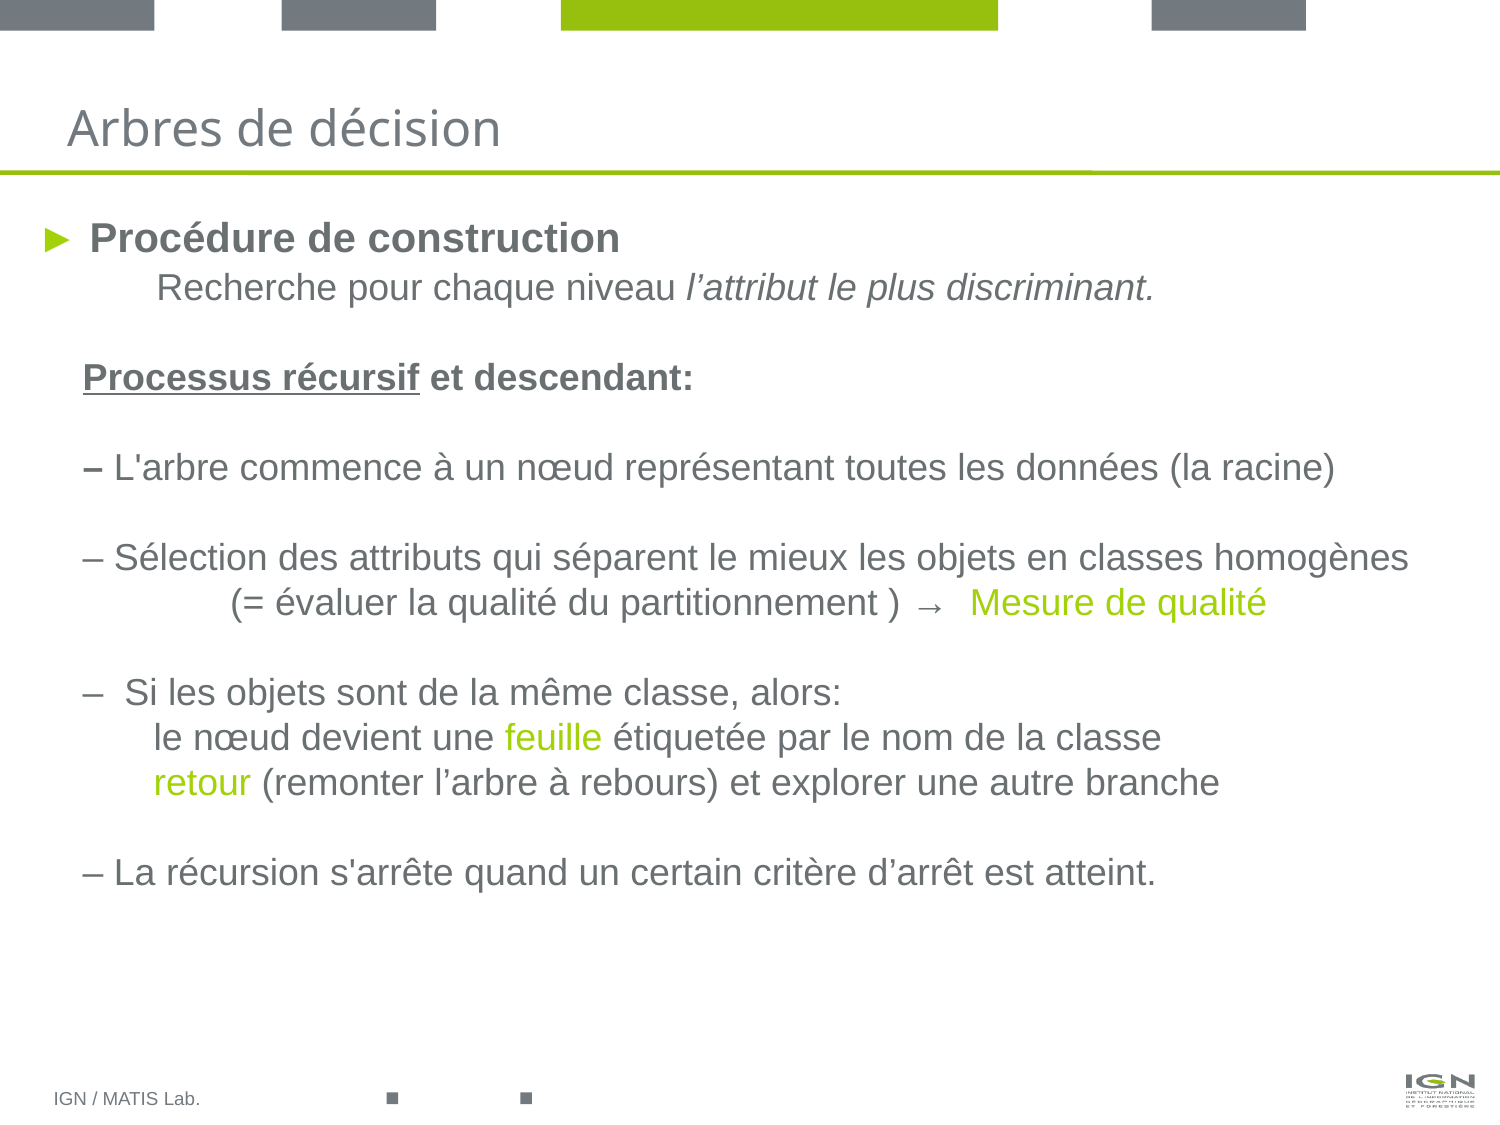

Arbres de décision
► Procédure de construction
	Recherche pour chaque niveau l’attribut le plus discriminant.
Processus récursif et descendant:
– L'arbre commence à un nœud représentant toutes les données (la racine)
– Sélection des attributs qui séparent le mieux les objets en classes homogènes
		(= évaluer la qualité du partitionnement ) → Mesure de qualité
– Si les objets sont de la même classe, alors:
le nœud devient une feuille étiquetée par le nom de la classe
retour (remonter l’arbre à rebours) et explorer une autre branche
– La récursion s'arrête quand un certain critère d’arrêt est atteint.
IGN / MATIS Lab.